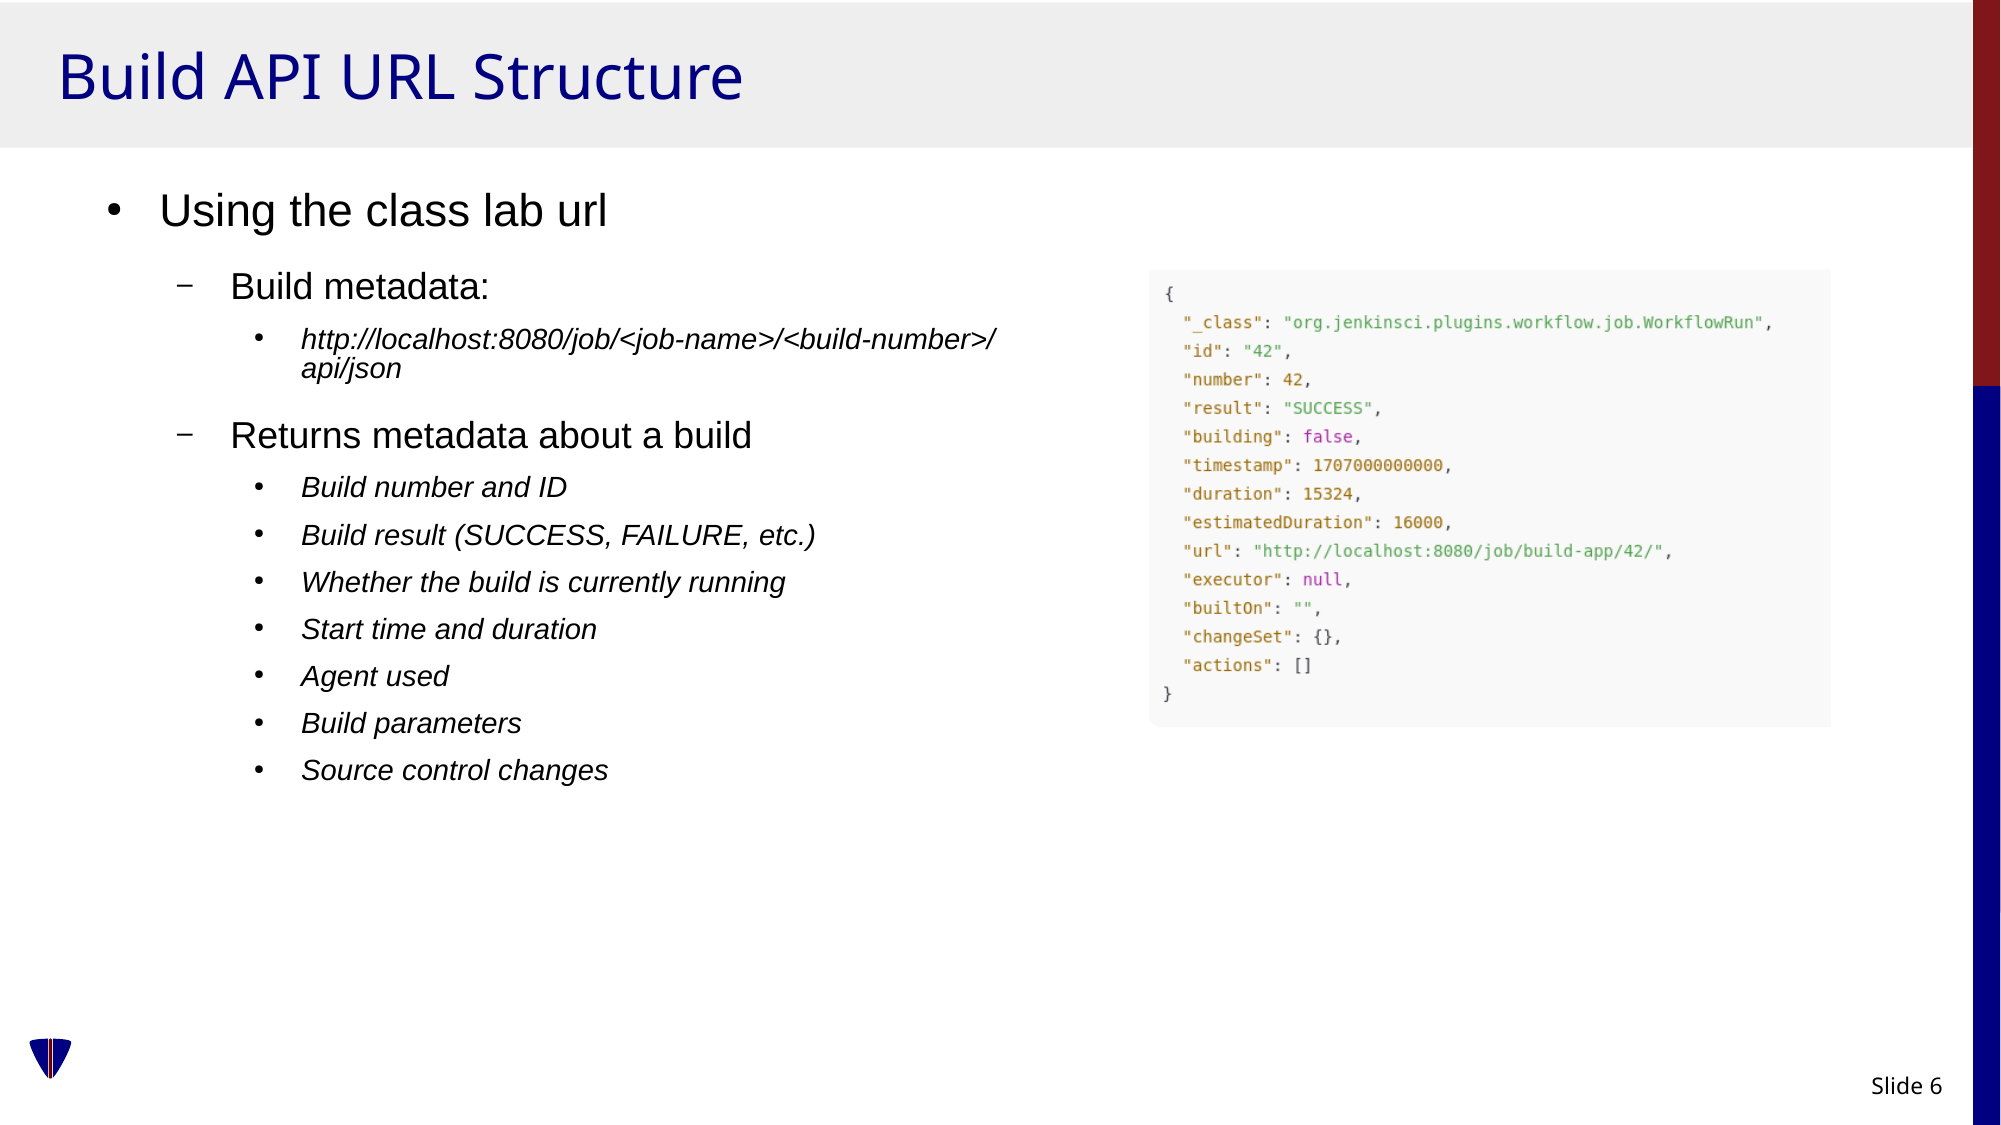

# Build API URL Structure
Using the class lab url
Build metadata:
http://localhost:8080/job/<job-name>/<build-number>/api/json
Returns metadata about a build
Build number and ID
Build result (SUCCESS, FAILURE, etc.)
Whether the build is currently running
Start time and duration
Agent used
Build parameters
Source control changes